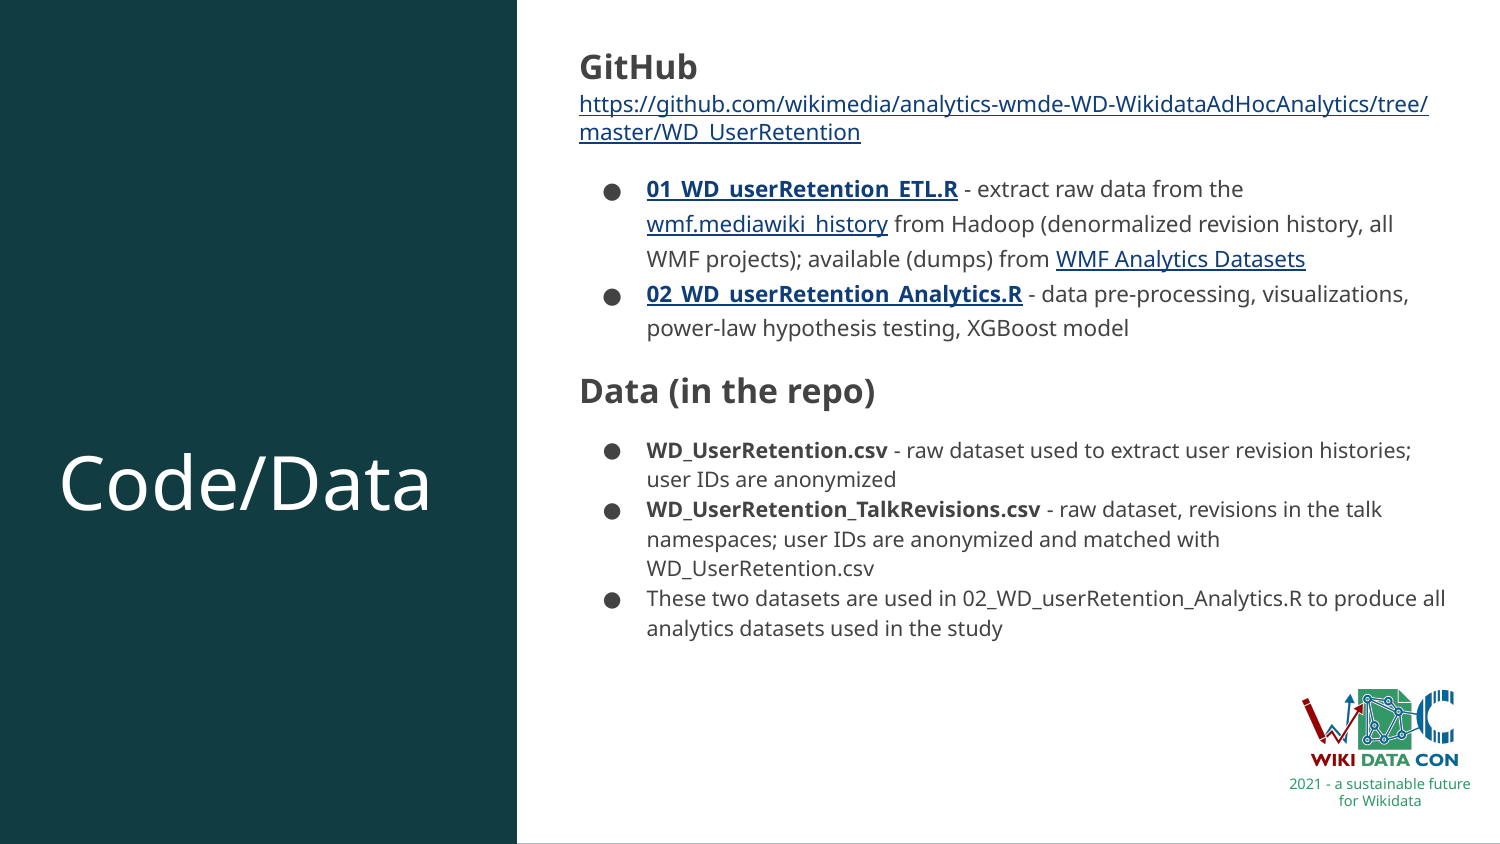

# Code/Data
GitHub
https://github.com/wikimedia/analytics-wmde-WD-WikidataAdHocAnalytics/tree/master/WD_UserRetention
01_WD_userRetention_ETL.R - extract raw data from the wmf.mediawiki_history from Hadoop (denormalized revision history, all WMF projects); available (dumps) from WMF Analytics Datasets
02_WD_userRetention_Analytics.R - data pre-processing, visualizations, power-law hypothesis testing, XGBoost model
Data (in the repo)
WD_UserRetention.csv - raw dataset used to extract user revision histories; user IDs are anonymized
WD_UserRetention_TalkRevisions.csv - raw dataset, revisions in the talk namespaces; user IDs are anonymized and matched with WD_UserRetention.csv
These two datasets are used in 02_WD_userRetention_Analytics.R to produce all analytics datasets used in the study